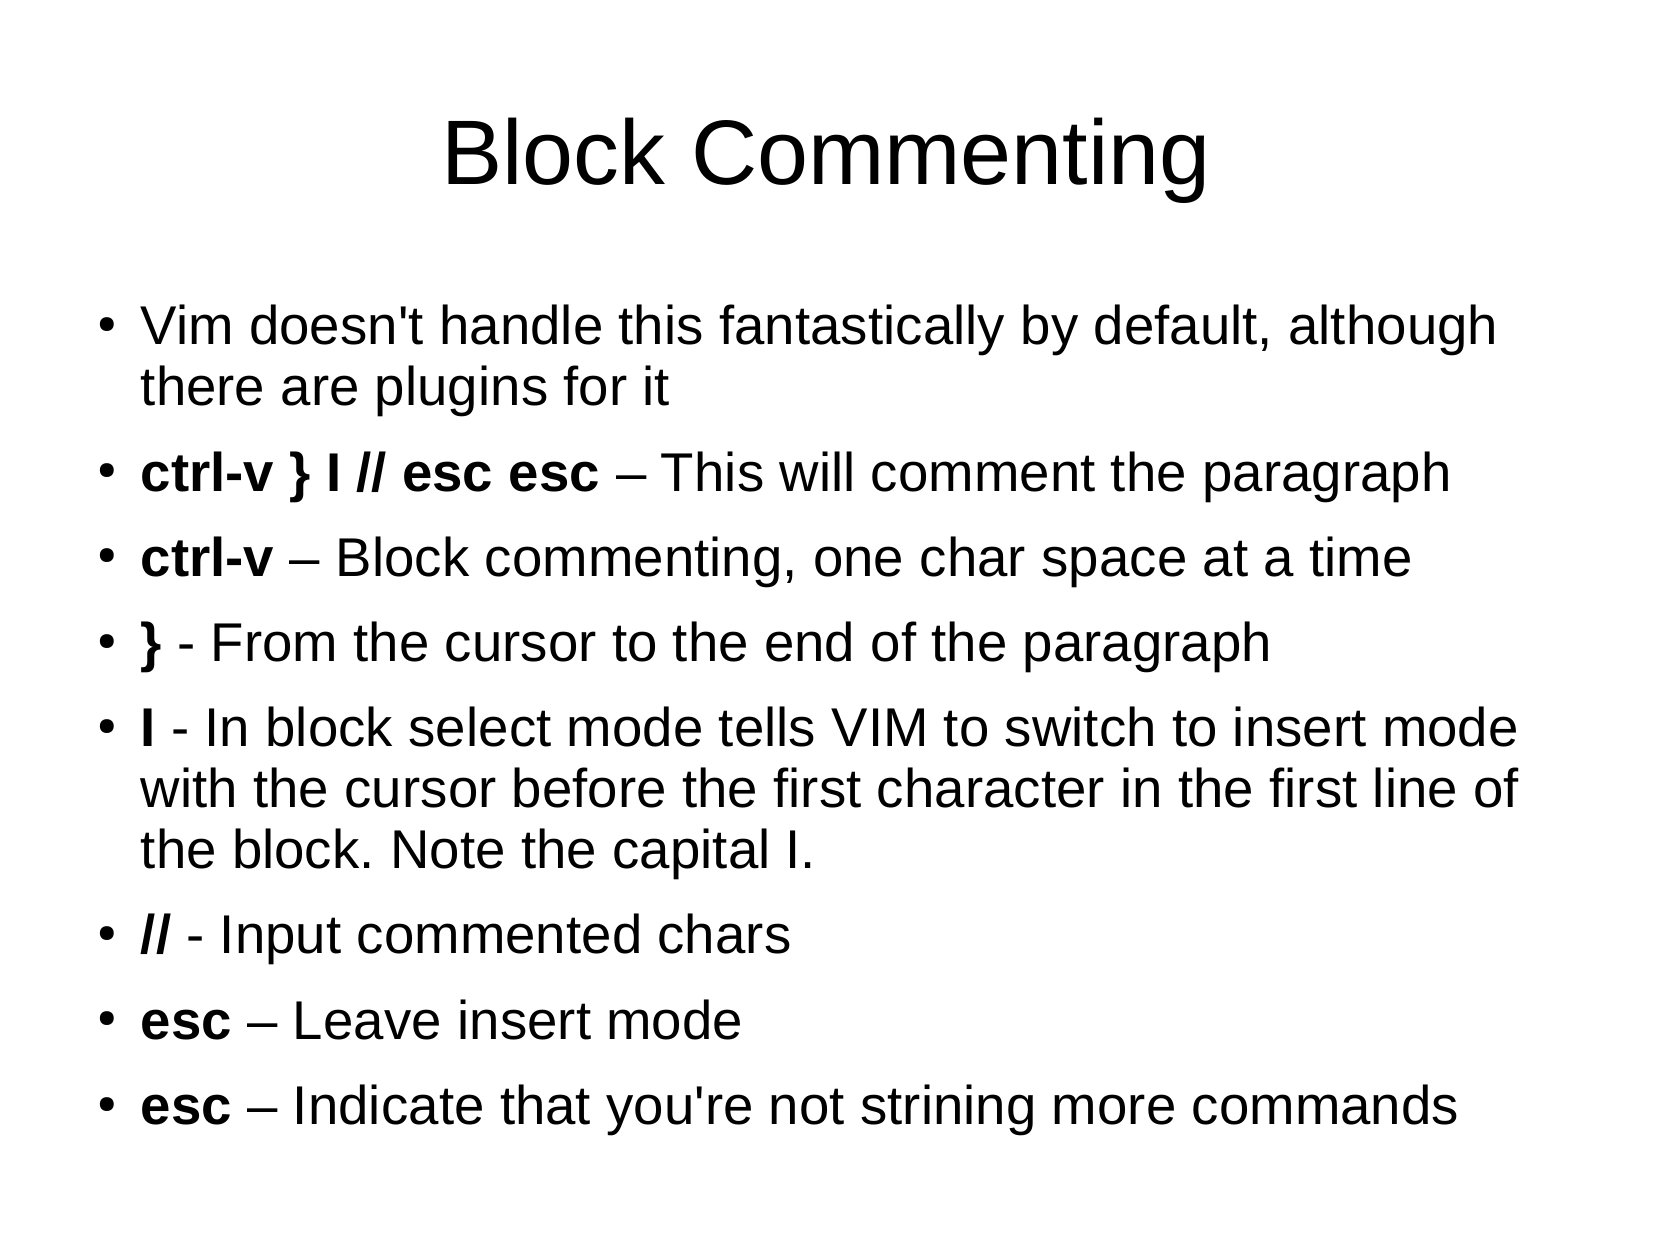

# Block Commenting
Vim doesn't handle this fantastically by default, although there are plugins for it
ctrl-v } I // esc esc – This will comment the paragraph
ctrl-v – Block commenting, one char space at a time
} - From the cursor to the end of the paragraph
I - In block select mode tells VIM to switch to insert mode with the cursor before the first character in the first line of the block. Note the capital I.
// - Input commented chars
esc – Leave insert mode
esc – Indicate that you're not strining more commands